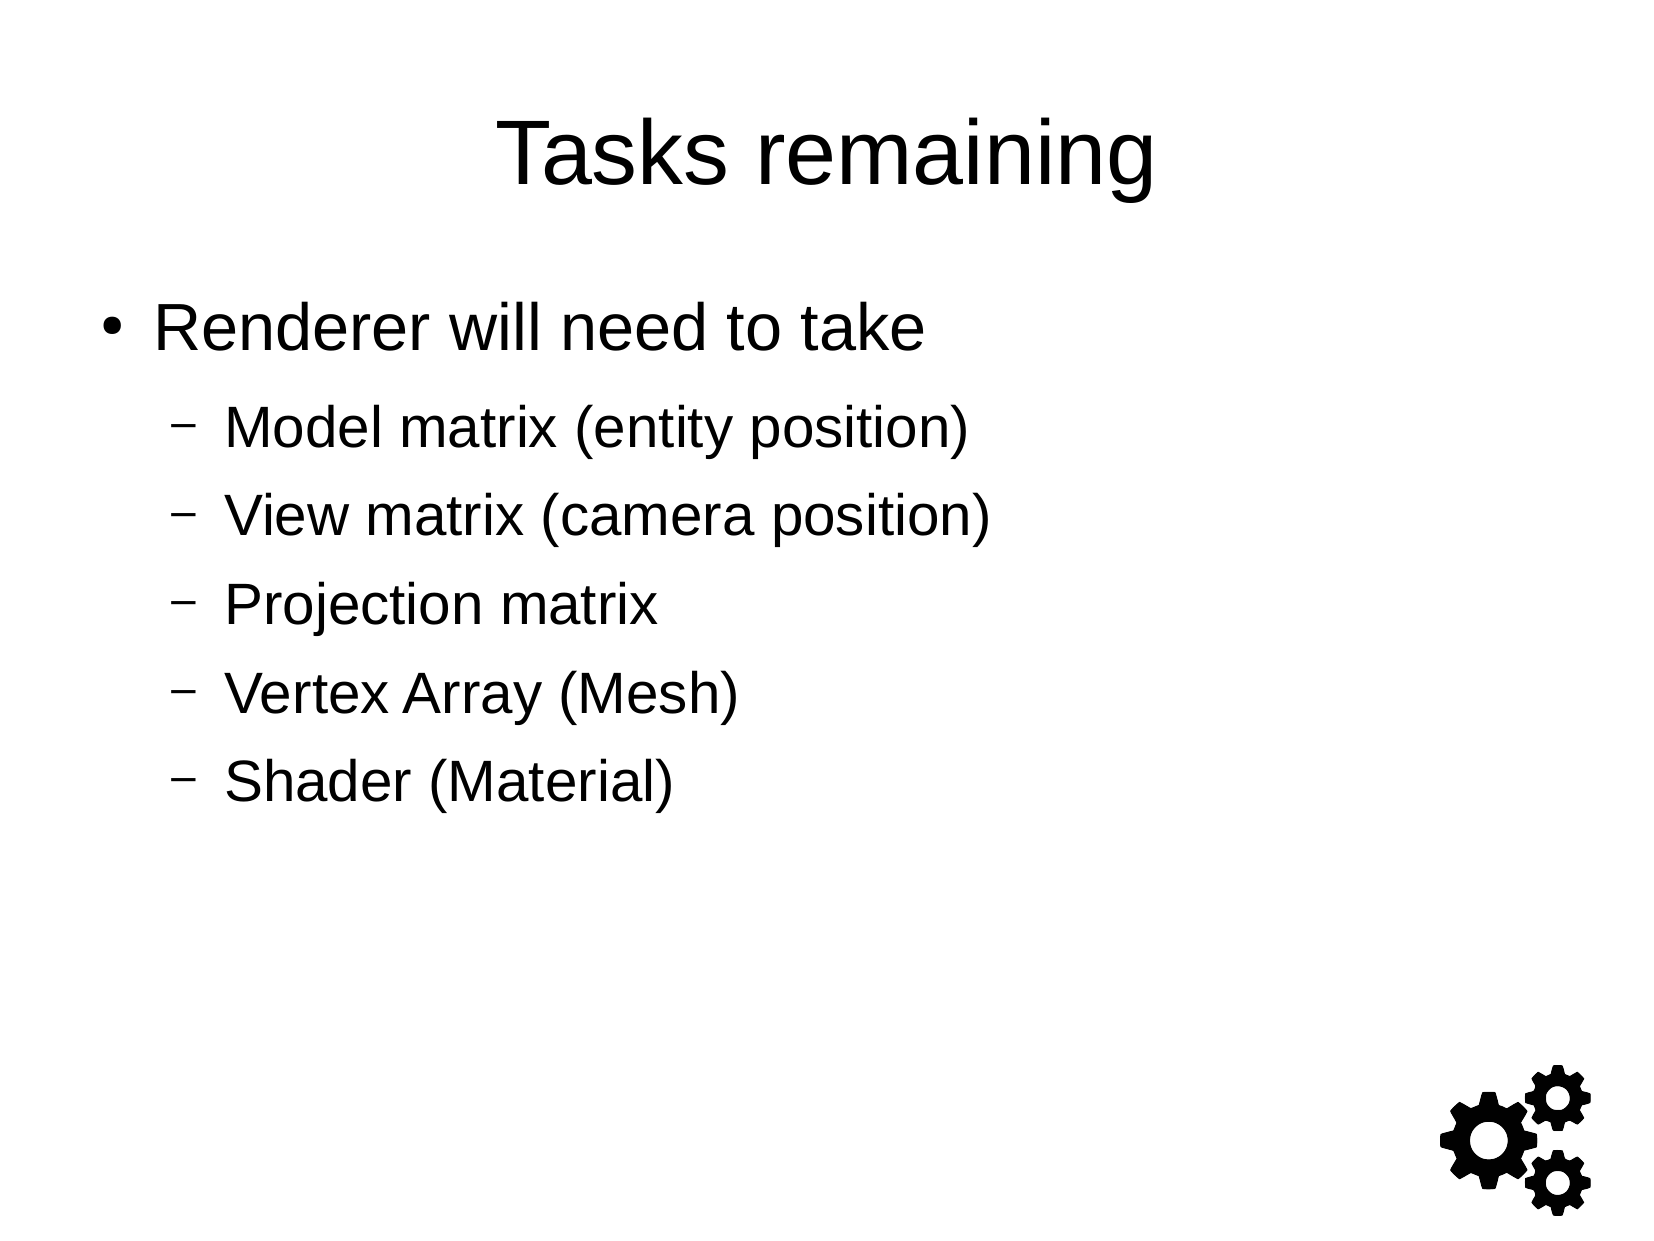

# Tasks remaining
Renderer will need to take
Model matrix (entity position)
View matrix (camera position)
Projection matrix
Vertex Array (Mesh)
Shader (Material)